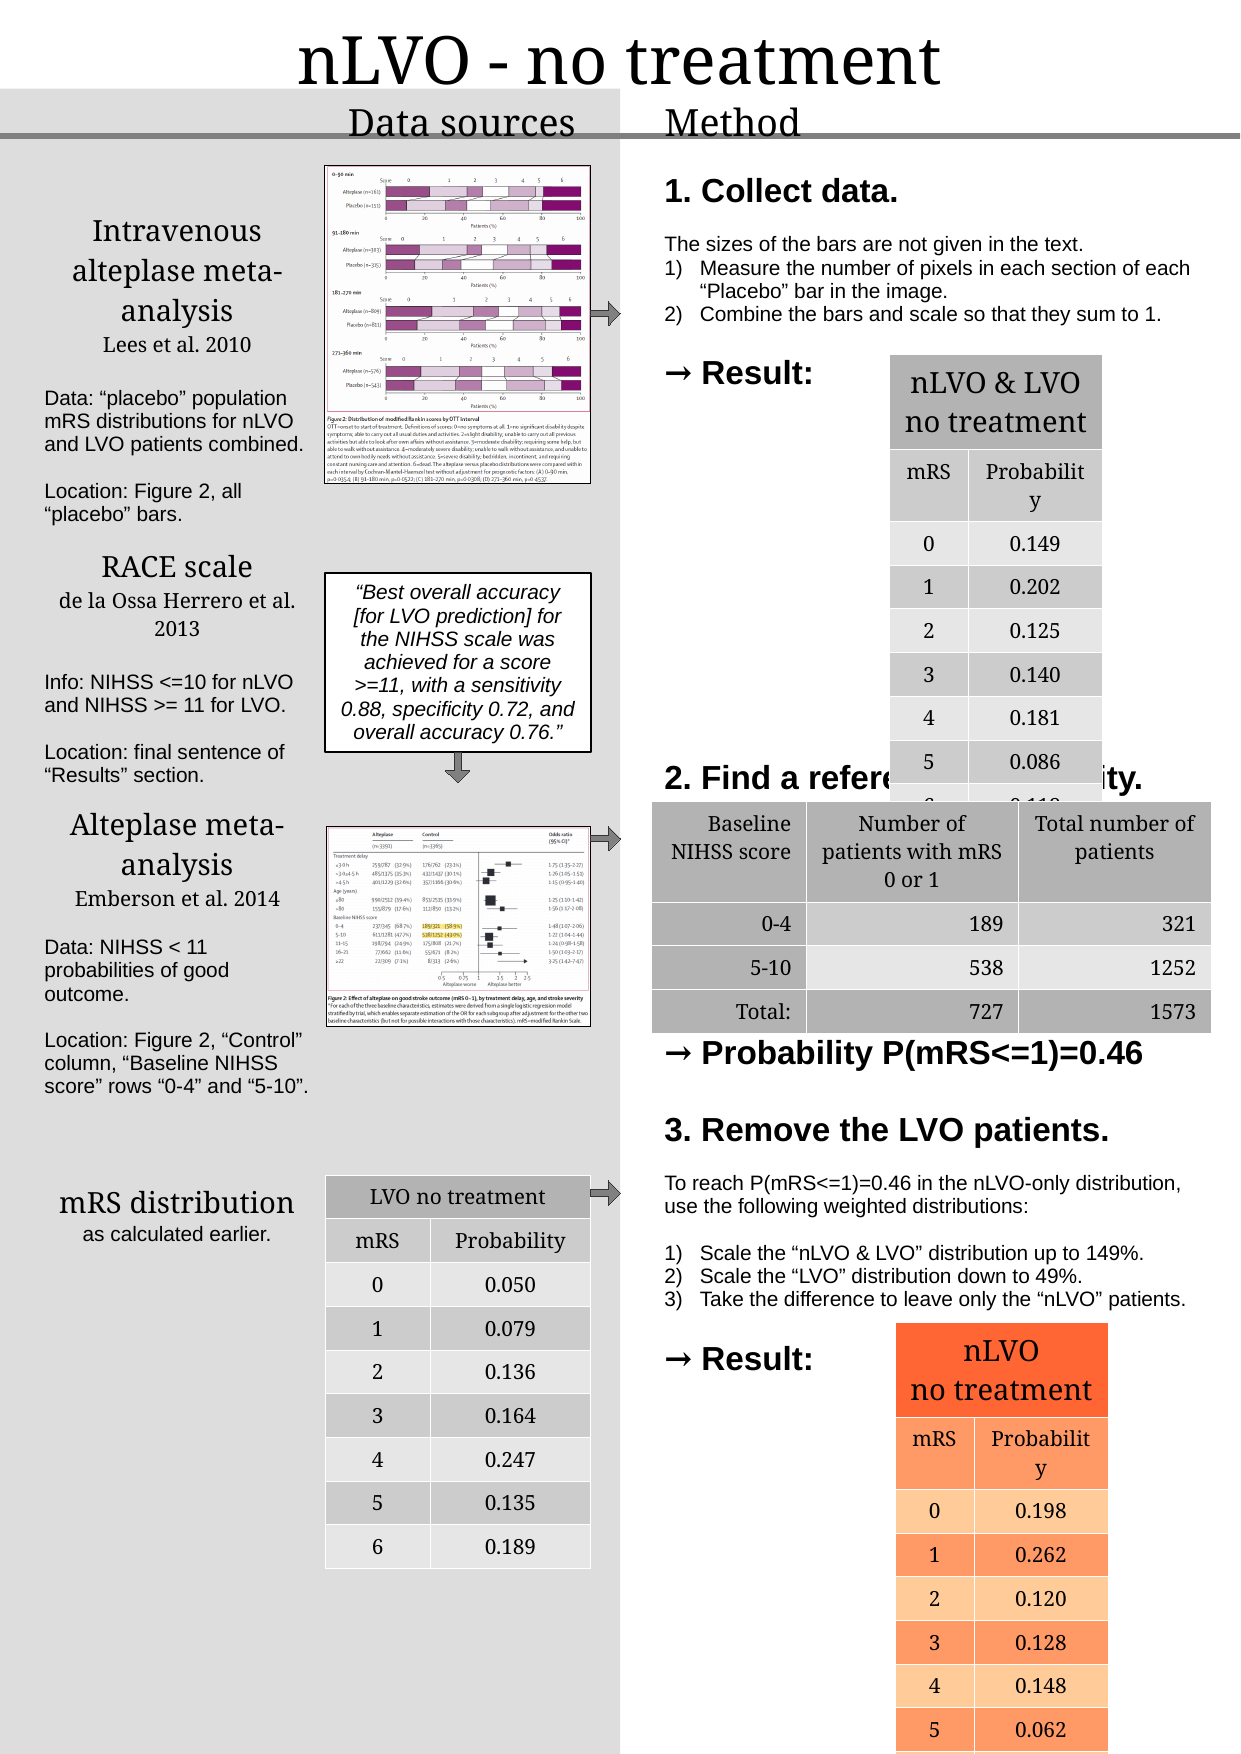

nLVO - no treatment
Data sources
Method
1. Collect data.
The sizes of the bars are not given in the text.
Measure the number of pixels in each section of each “Placebo” bar in the image.
Combine the bars and scale so that they sum to 1.
→ Result:
2. Find a reference probability.
The proportion 727 out of 1573 is 46%.
→ Probability P(mRS<=1)=0.46
3. Remove the LVO patients.
To reach P(mRS<=1)=0.46 in the nLVO-only distribution, use the following weighted distributions:
Scale the “nLVO & LVO” distribution up to 149%.
Scale the “LVO” distribution down to 49%.
Take the difference to leave only the “nLVO” patients.
→ Result:
Intravenous alteplase meta-analysis
Lees et al. 2010
Data: “placebo” population mRS distributions for nLVO and LVO patients combined.
Location: Figure 2, all “placebo” bars.
| nLVO & LVO no treatment | |
| --- | --- |
| mRS | Probability |
| 0 | 0.149 |
| 1 | 0.202 |
| 2 | 0.125 |
| 3 | 0.140 |
| 4 | 0.181 |
| 5 | 0.086 |
| 6 | 0.118 |
RACE scale
de la Ossa Herrero et al. 2013
Info: NIHSS <=10 for nLVO and NIHSS >= 11 for LVO.
Location: final sentence of “Results” section.
“Best overall accuracy [for LVO prediction] for the NIHSS scale was achieved for a score >=11, with a sensitivity 0.88, specificity 0.72, and overall accuracy 0.76.”
Alteplase meta-analysis
Emberson et al. 2014
Data: NIHSS < 11 probabilities of good outcome.
Location: Figure 2, “Control” column, “Baseline NIHSS score” rows “0-4” and “5-10”.
| Baseline NIHSS score | Number of patients with mRS 0 or 1 | Total number of patients |
| --- | --- | --- |
| 0-4 | 189 | 321 |
| 5-10 | 538 | 1252 |
| Total: | 727 | 1573 |
| LVO no treatment | |
| --- | --- |
| mRS | Probability |
| 0 | 0.050 |
| 1 | 0.079 |
| 2 | 0.136 |
| 3 | 0.164 |
| 4 | 0.247 |
| 5 | 0.135 |
| 6 | 0.189 |
mRS distribution
as calculated earlier.
| nLVO no treatment | |
| --- | --- |
| mRS | Probability |
| 0 | 0.198 |
| 1 | 0.262 |
| 2 | 0.120 |
| 3 | 0.128 |
| 4 | 0.148 |
| 5 | 0.062 |
| 6 | 0.082 |